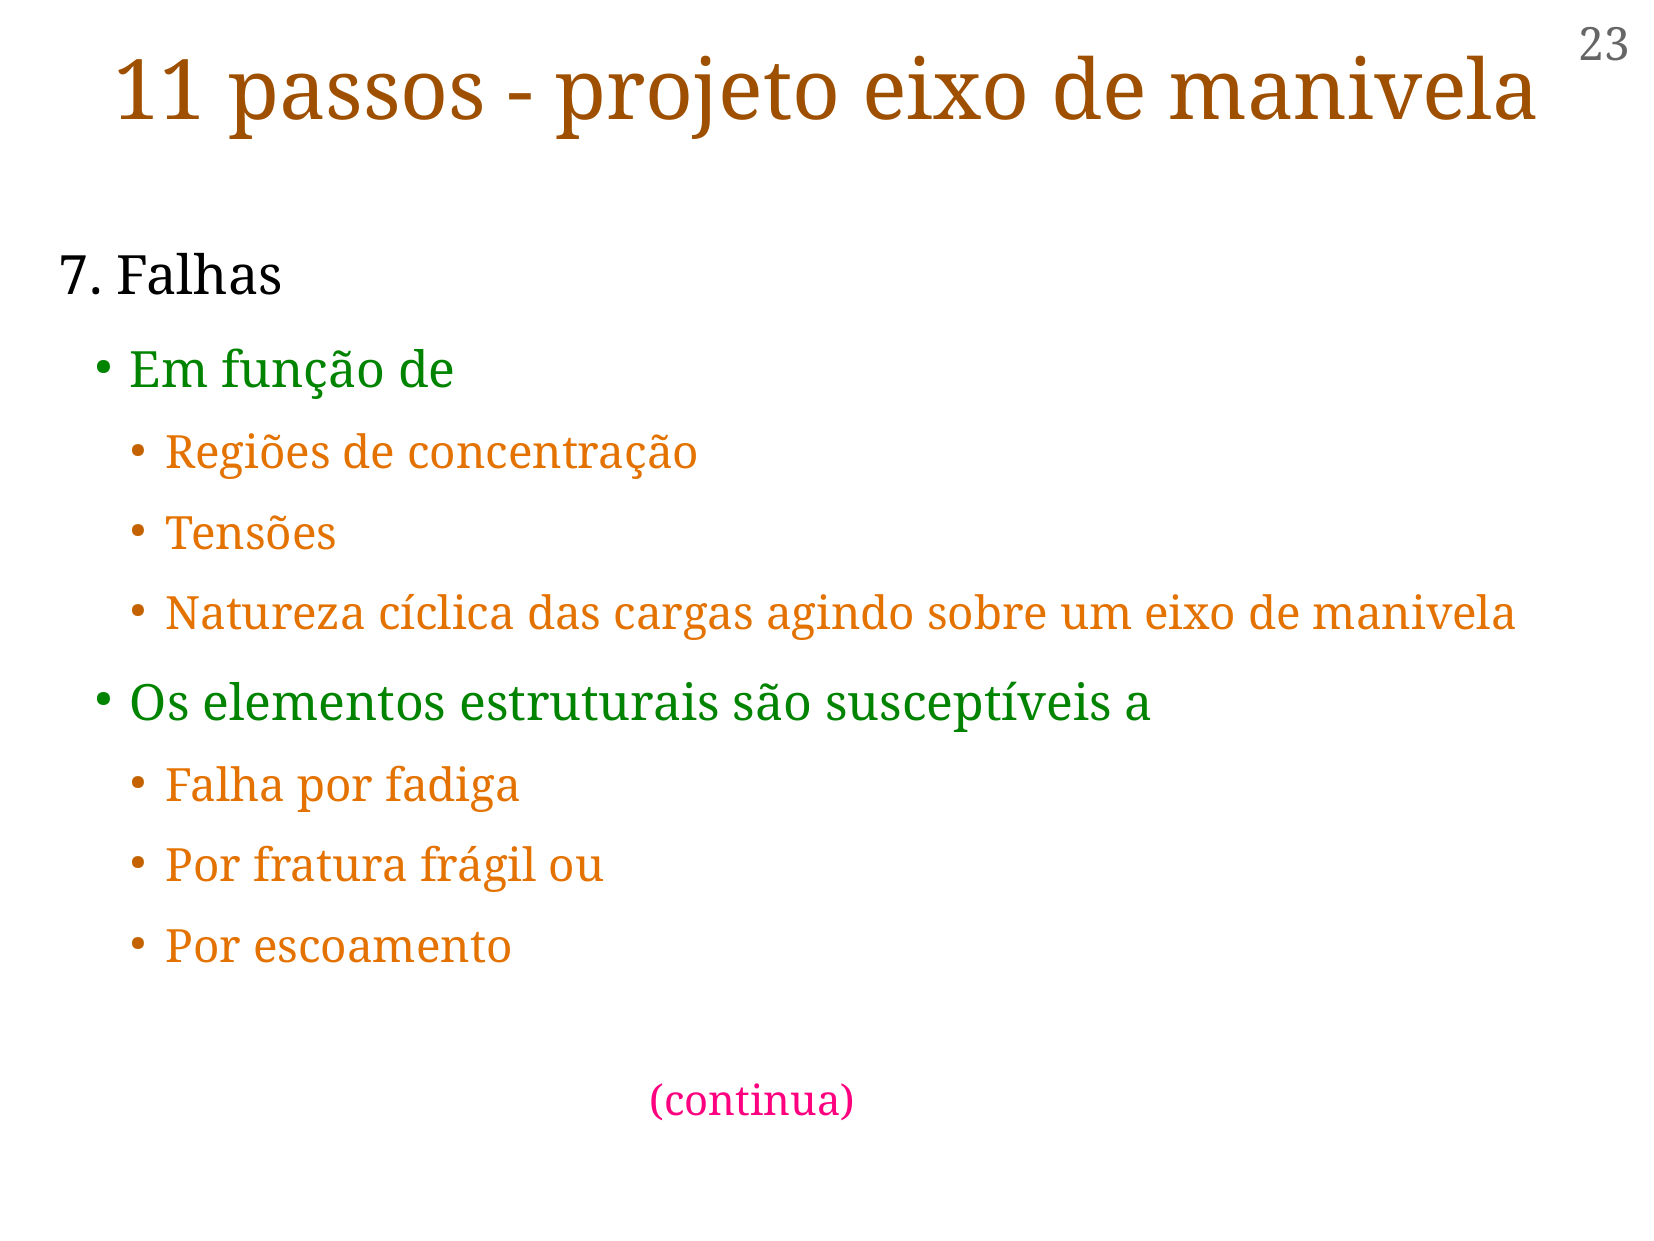

23
# 11 passos - projeto eixo de manivela
7. Falhas
Em função de
Regiões de concentração
Tensões
Natureza cíclica das cargas agindo sobre um eixo de manivela
Os elementos estruturais são susceptíveis a
Falha por fadiga
Por fratura frágil ou
Por escoamento
(continua)